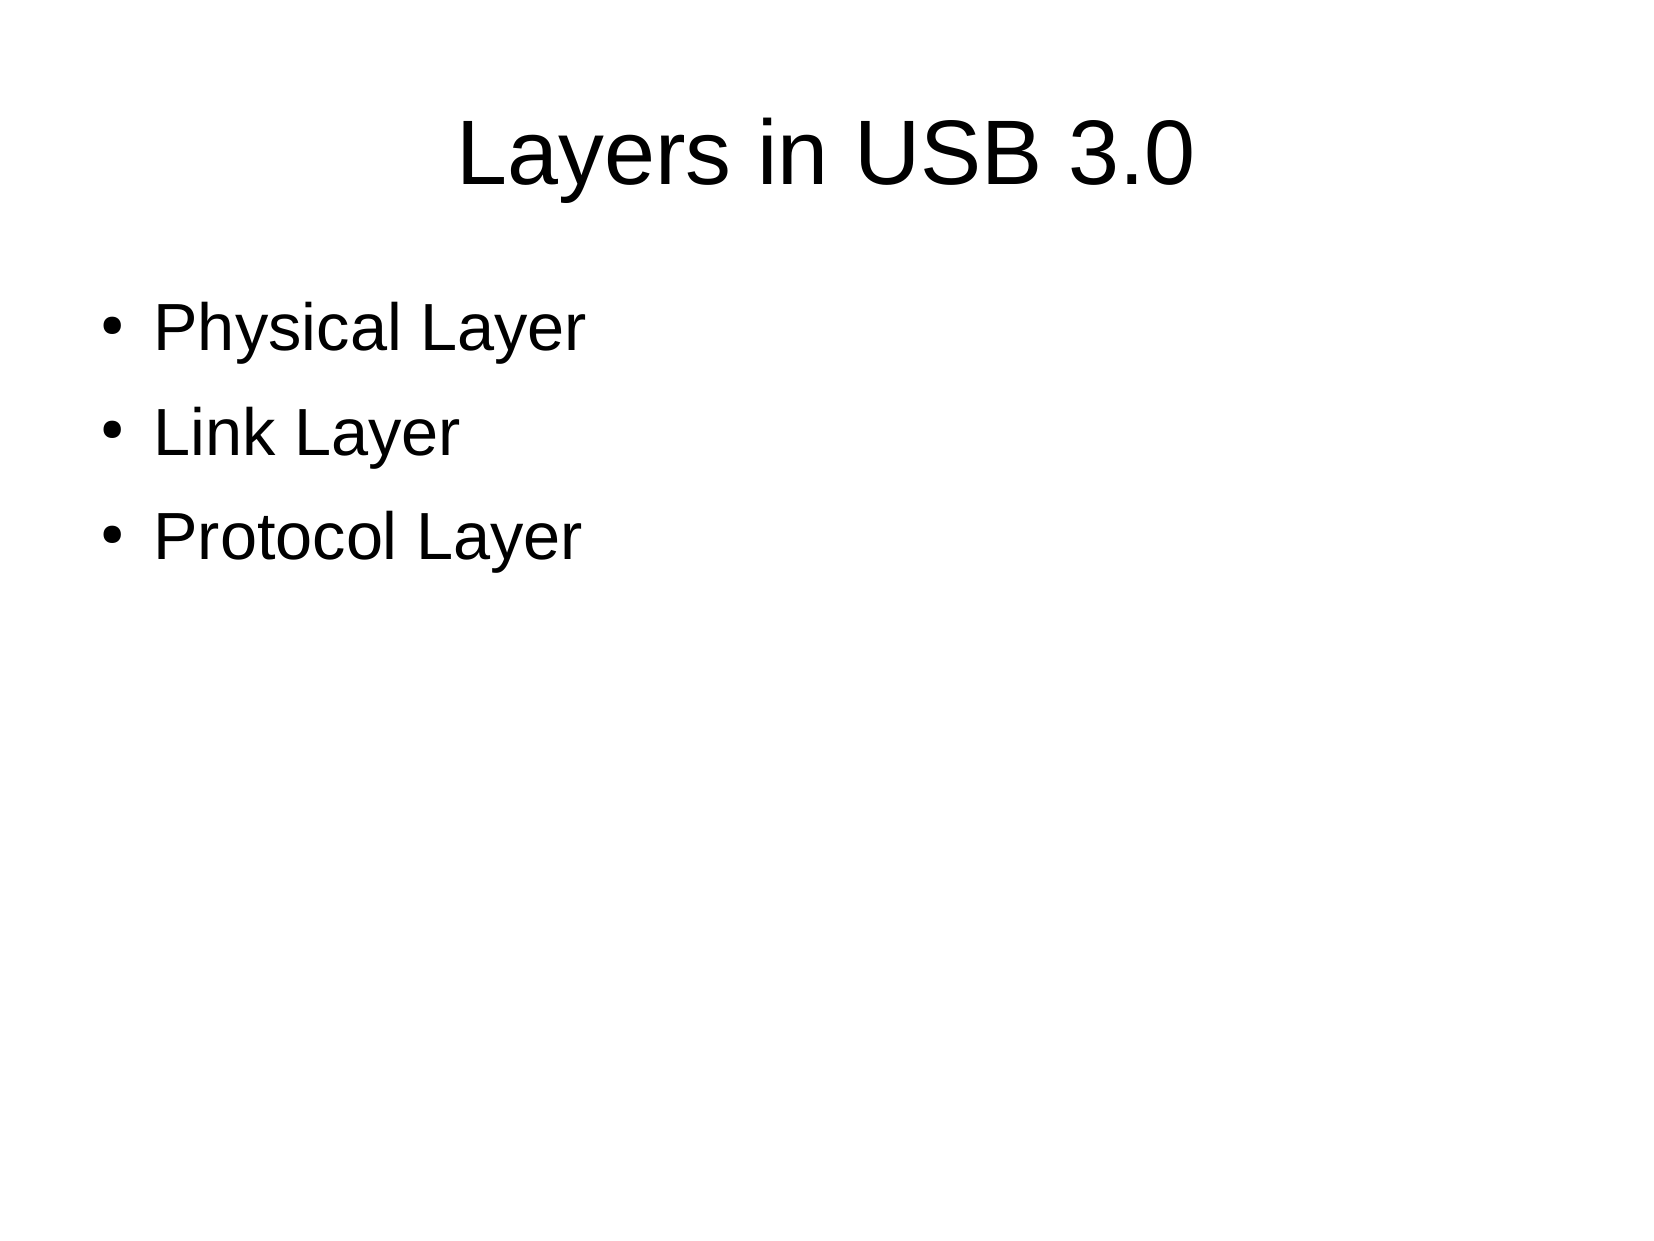

# Layers in USB 3.0
Physical Layer
Link Layer
Protocol Layer